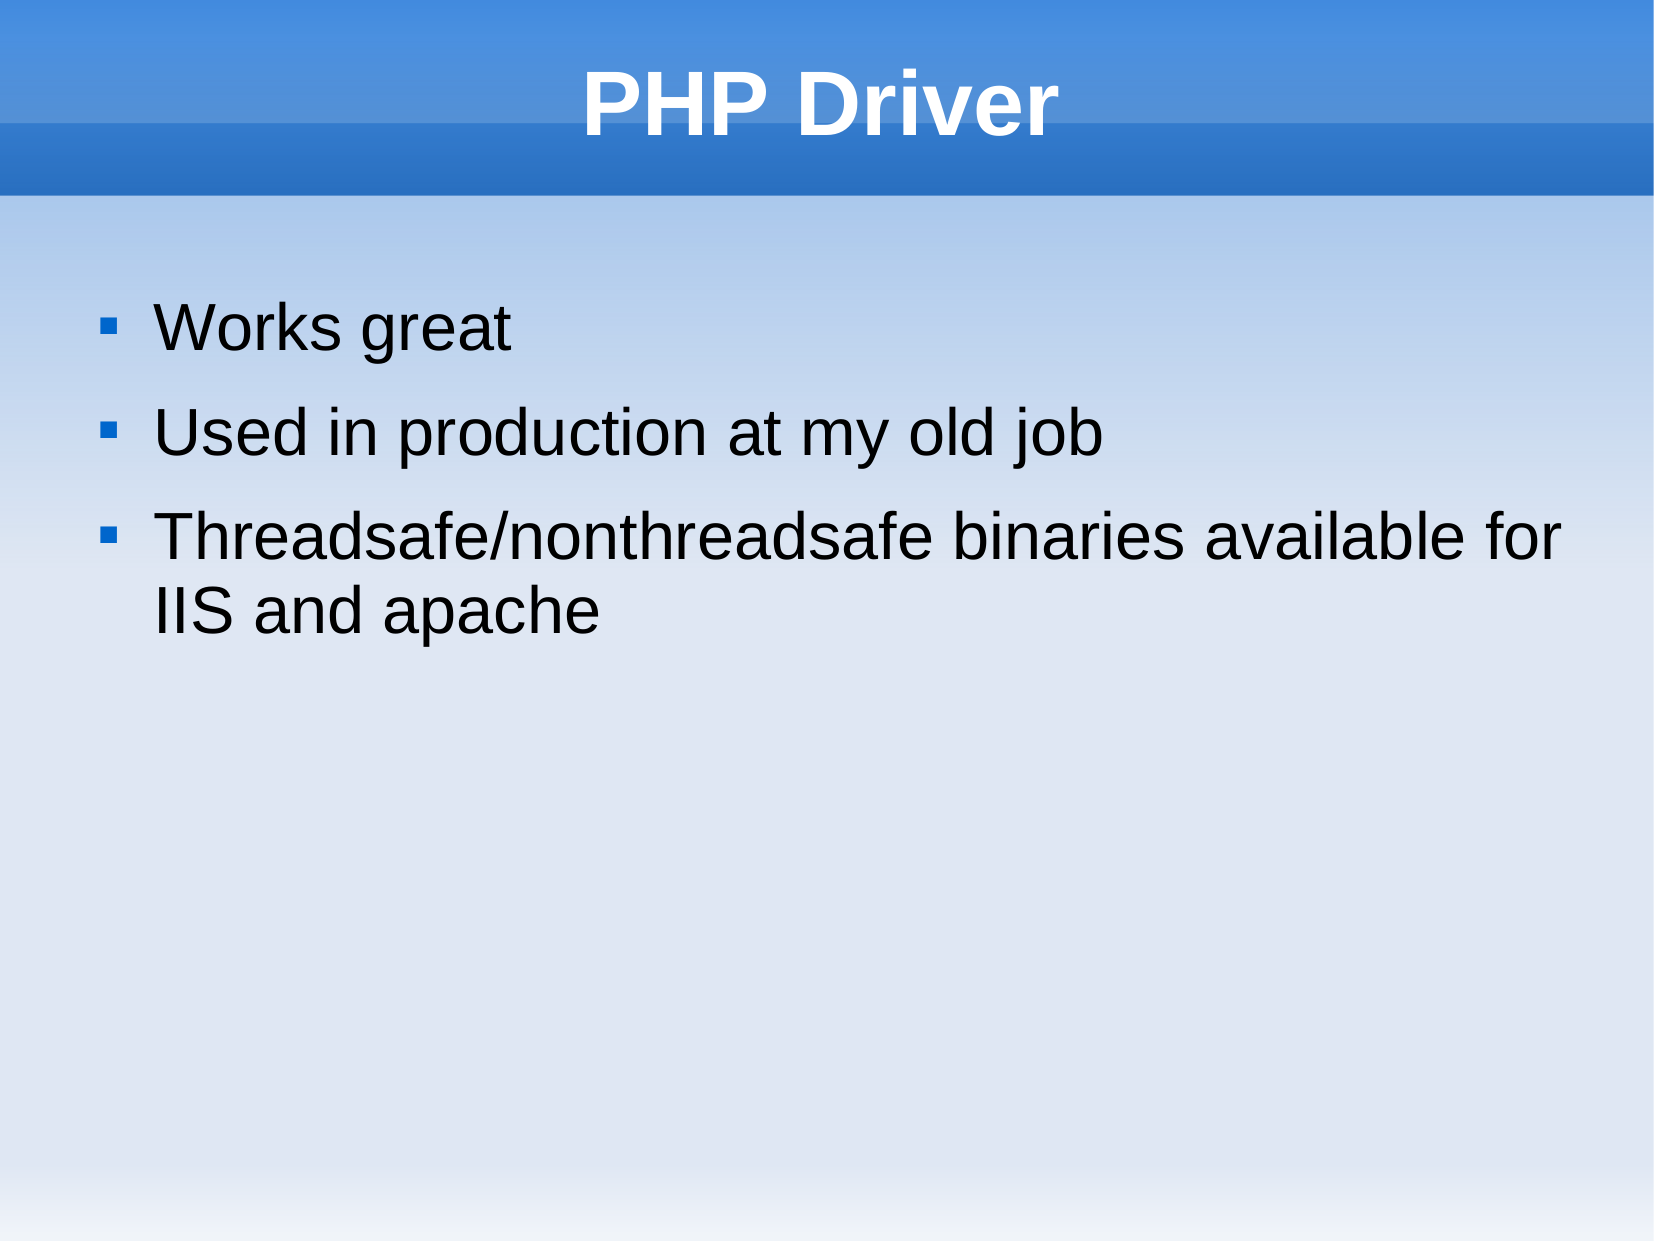

# PHP Driver
Works great
Used in production at my old job
Threadsafe/nonthreadsafe binaries available for IIS and apache